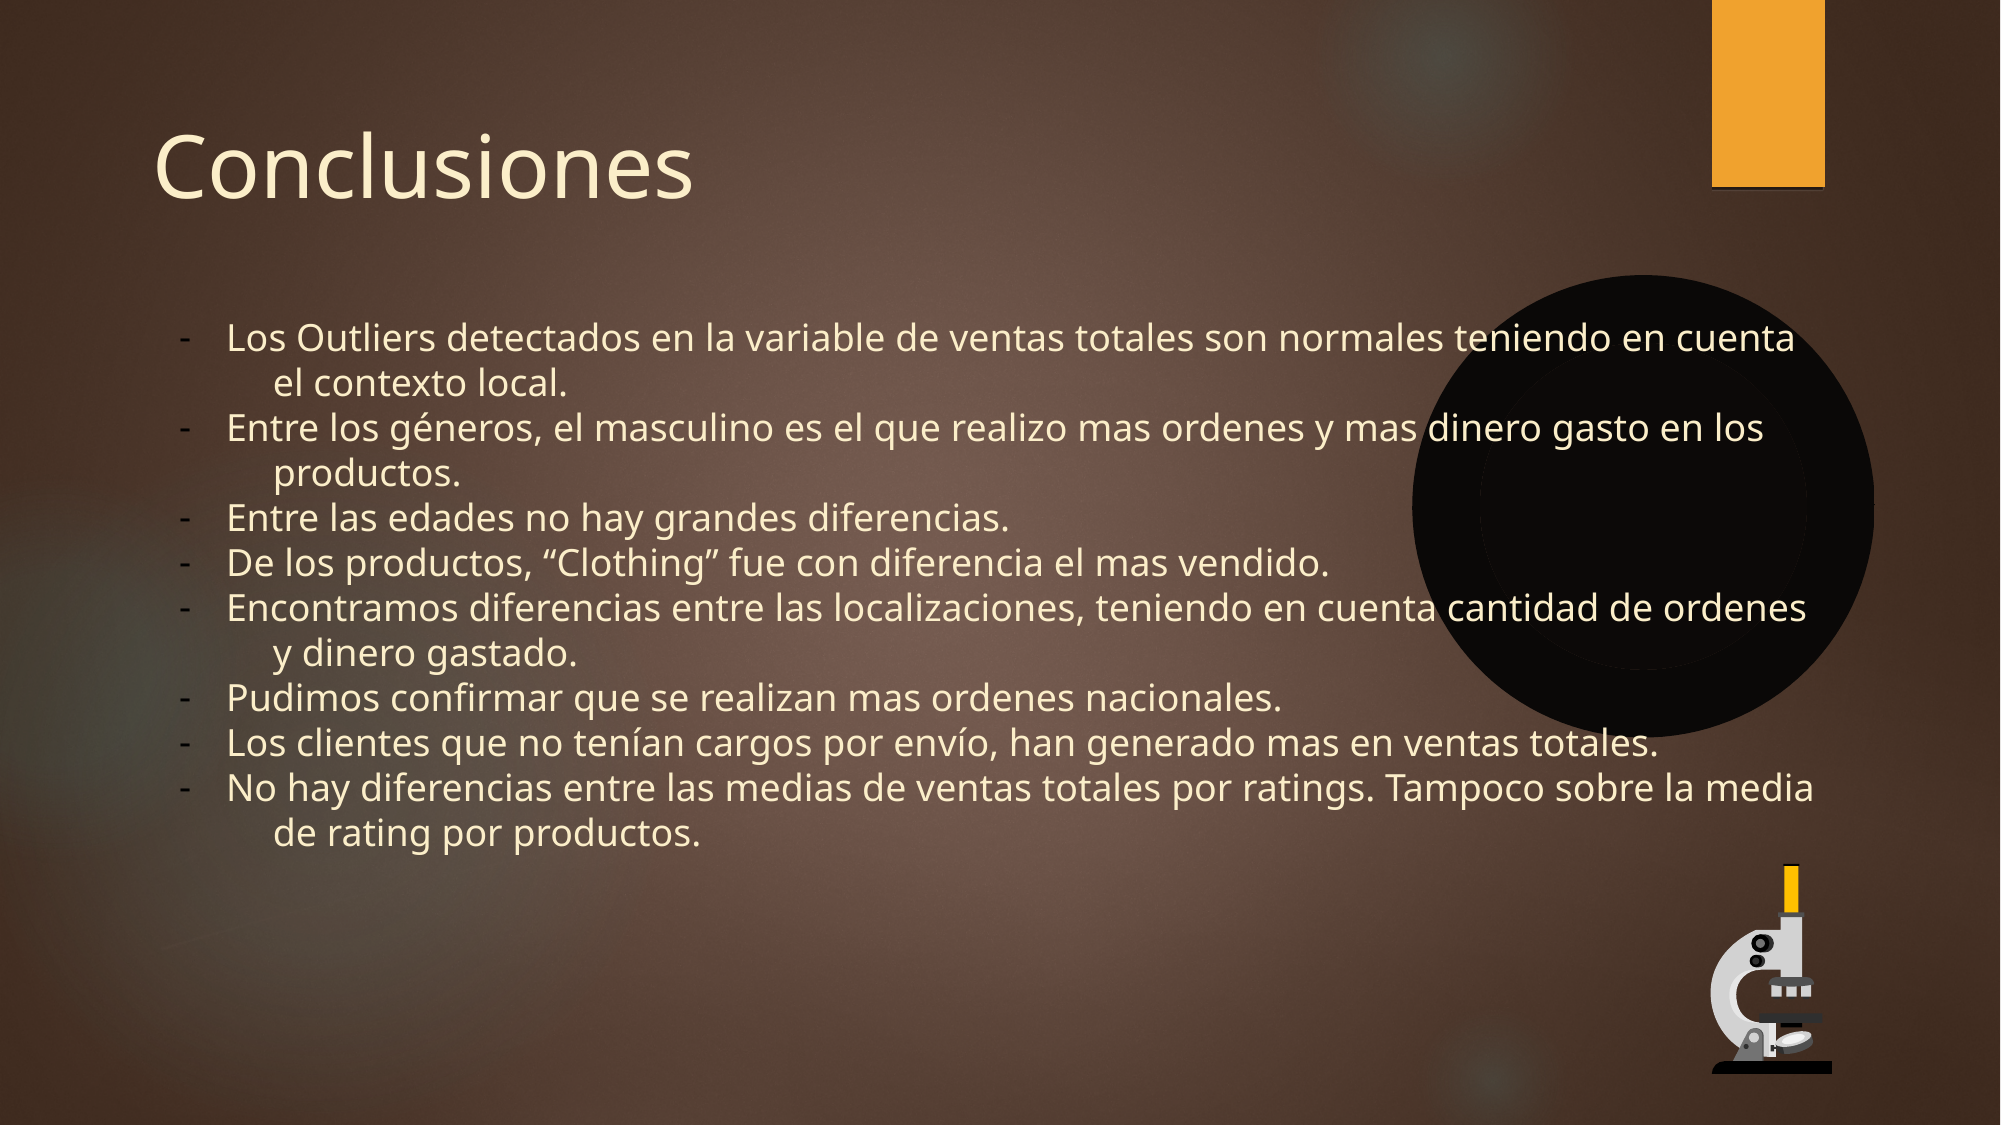

# Conclusiones
Los Outliers detectados en la variable de ventas totales son normales teniendo en cuenta el contexto local.
Entre los géneros, el masculino es el que realizo mas ordenes y mas dinero gasto en los productos.
Entre las edades no hay grandes diferencias.
De los productos, “Clothing” fue con diferencia el mas vendido.
Encontramos diferencias entre las localizaciones, teniendo en cuenta cantidad de ordenes y dinero gastado.
Pudimos confirmar que se realizan mas ordenes nacionales.
Los clientes que no tenían cargos por envío, han generado mas en ventas totales.
No hay diferencias entre las medias de ventas totales por ratings. Tampoco sobre la media de rating por productos.